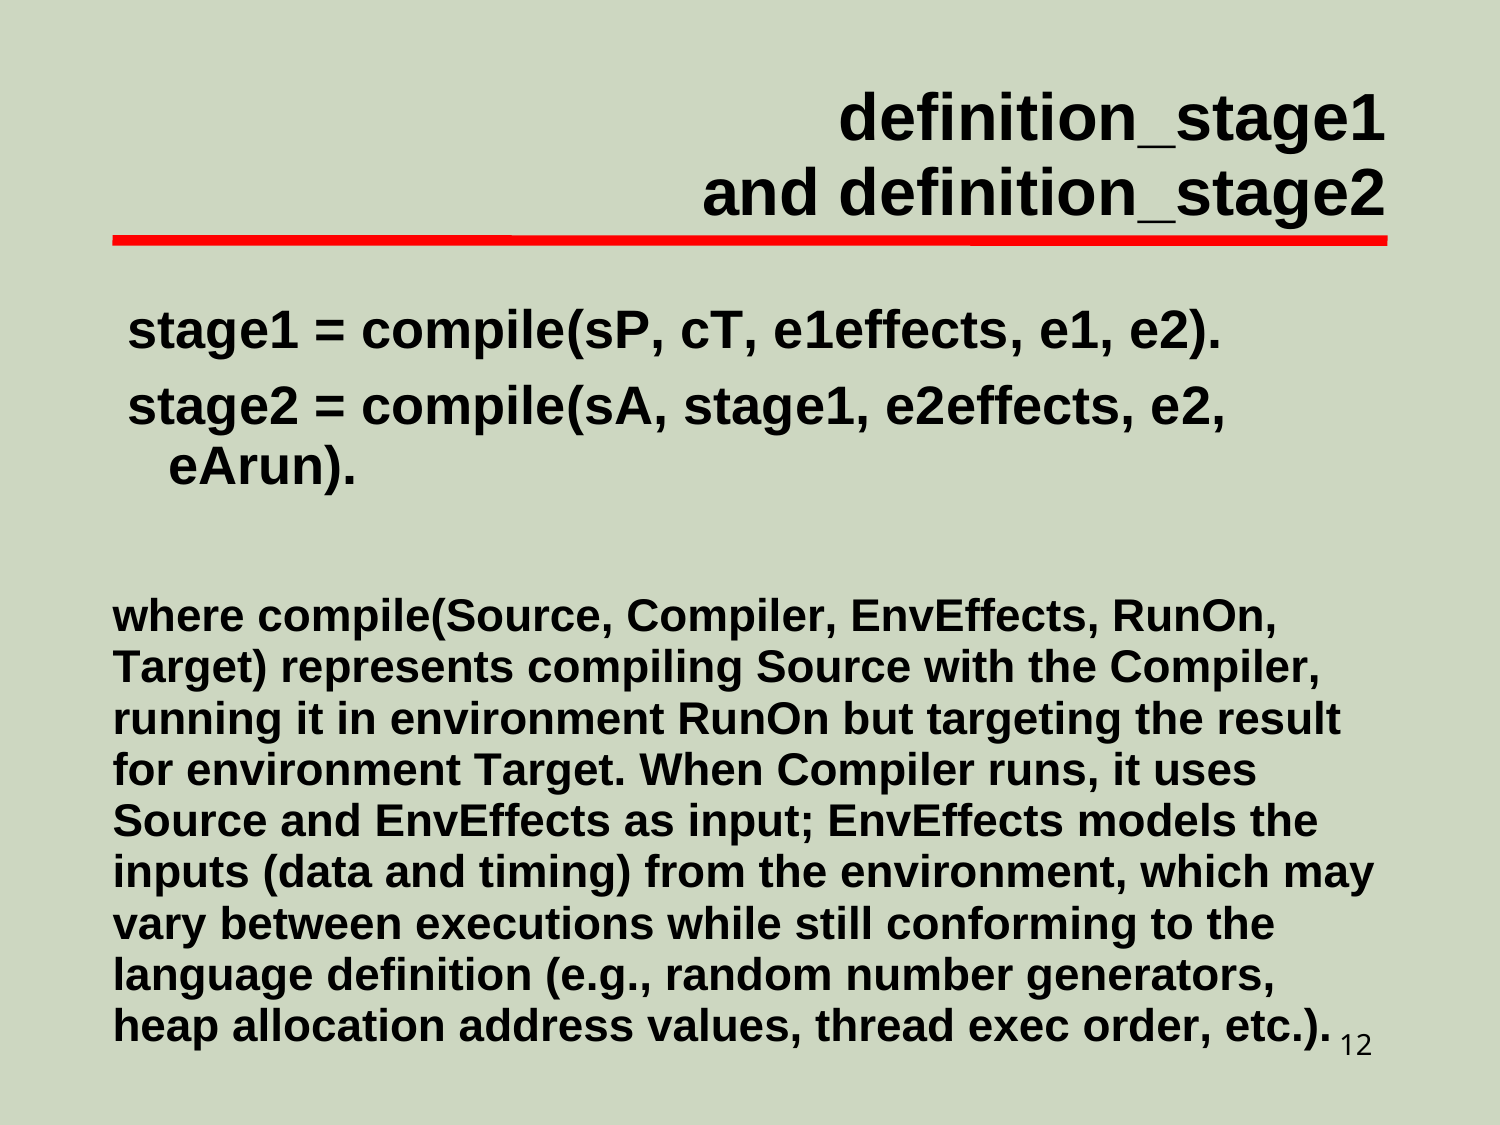

# definition_stage1 and definition_stage2
 stage1 = compile(sP, cT, e1effects, e1, e2).
 stage2 = compile(sA, stage1, e2effects, e2, eArun).
where compile(Source, Compiler, EnvEffects, RunOn, Target) represents compiling Source with the Compiler, running it in environment RunOn but targeting the result for environment Target. When Compiler runs, it uses Source and EnvEffects as input; EnvEffects models the inputs (data and timing) from the environment, which may vary between executions while still conforming to the language definition (e.g., random number generators, heap allocation address values, thread exec order, etc.).